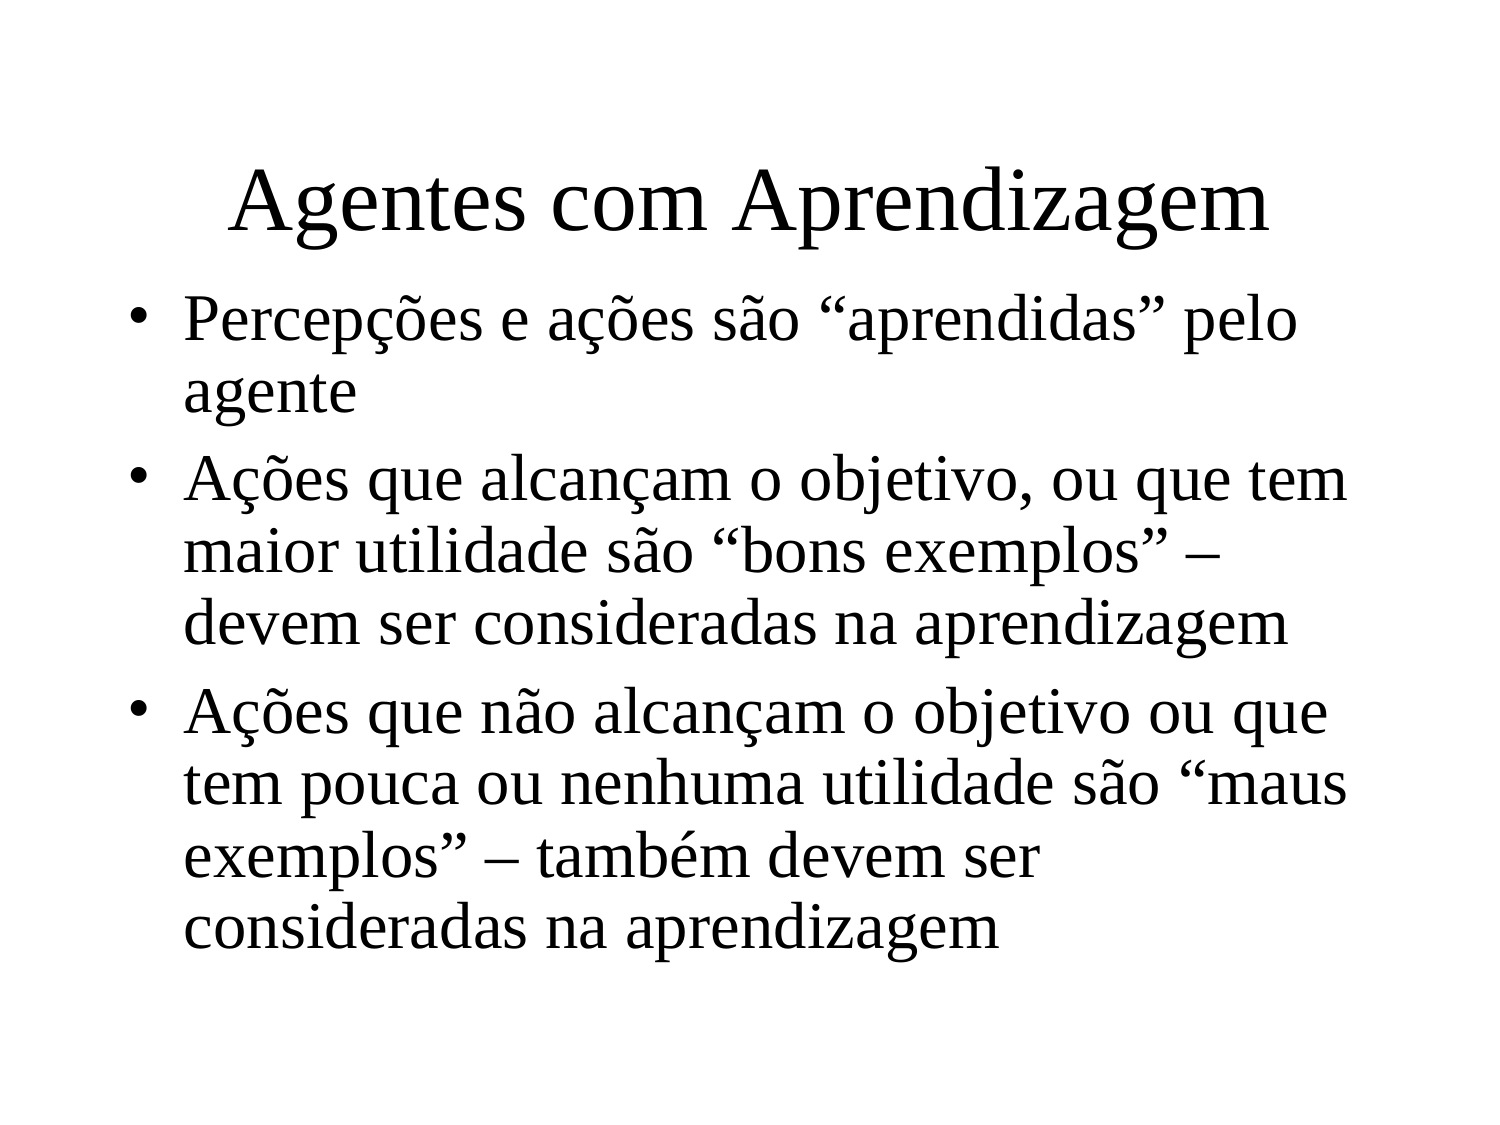

# Agentes com Aprendizagem
Percepções e ações são “aprendidas” pelo agente
Ações que alcançam o objetivo, ou que tem maior utilidade são “bons exemplos” – devem ser consideradas na aprendizagem
Ações que não alcançam o objetivo ou que tem pouca ou nenhuma utilidade são “maus exemplos” – também devem ser consideradas na aprendizagem